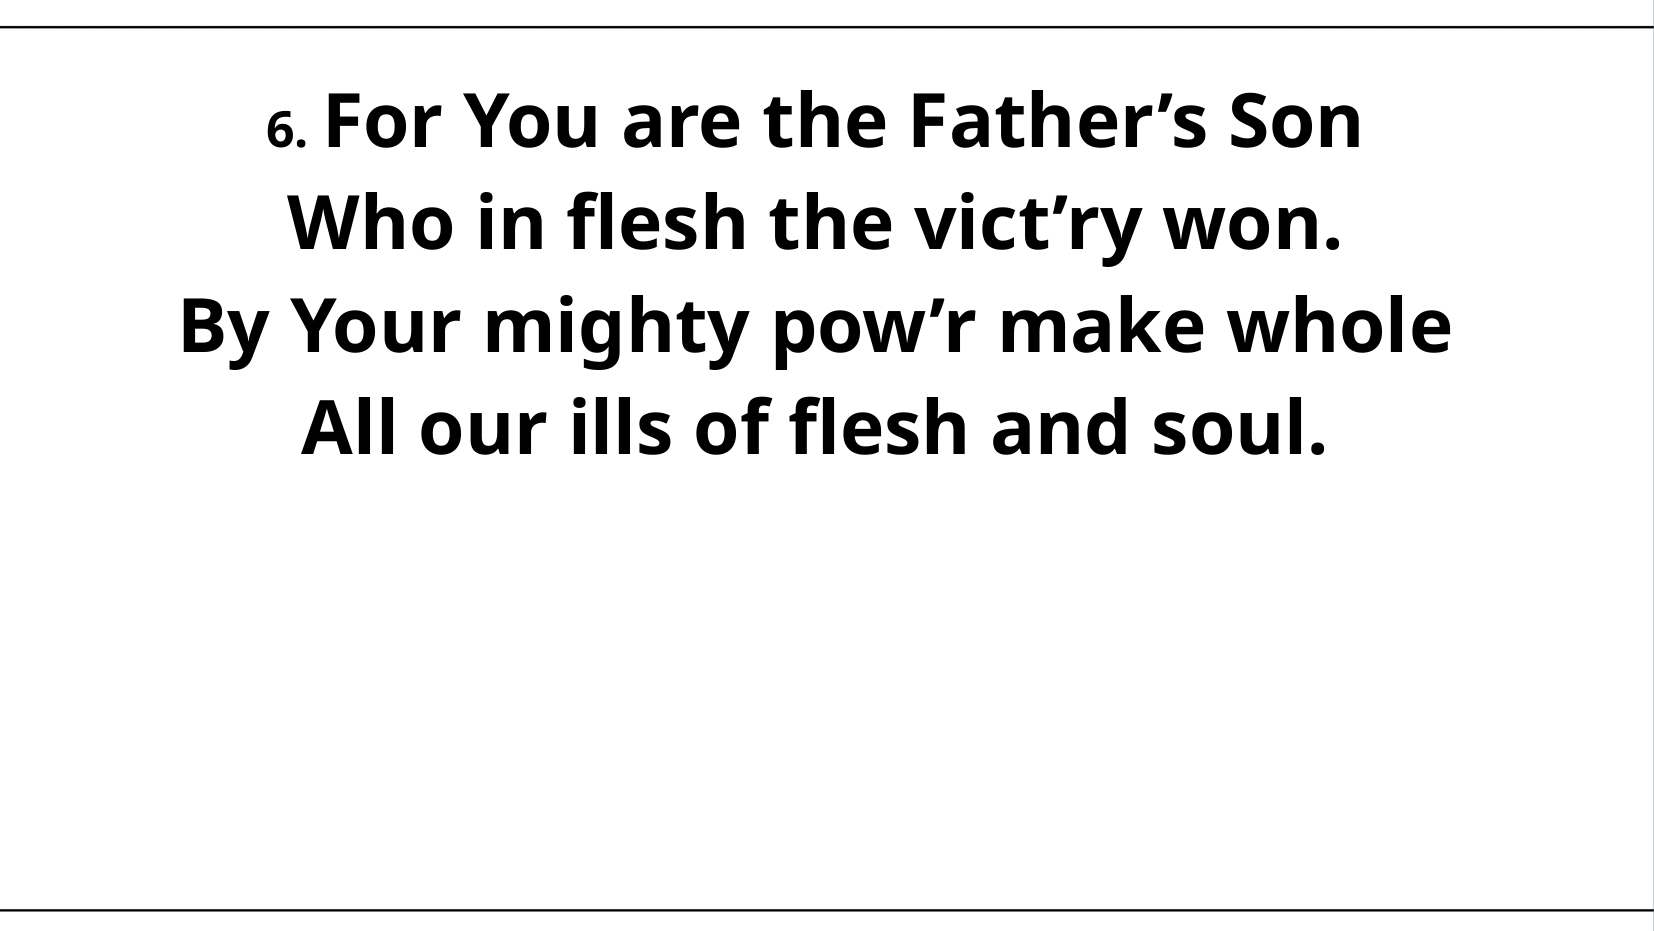

6. For You are the Father’s Son
Who in flesh the vict’ry won.
By Your mighty pow’r make whole
All our ills of flesh and soul.